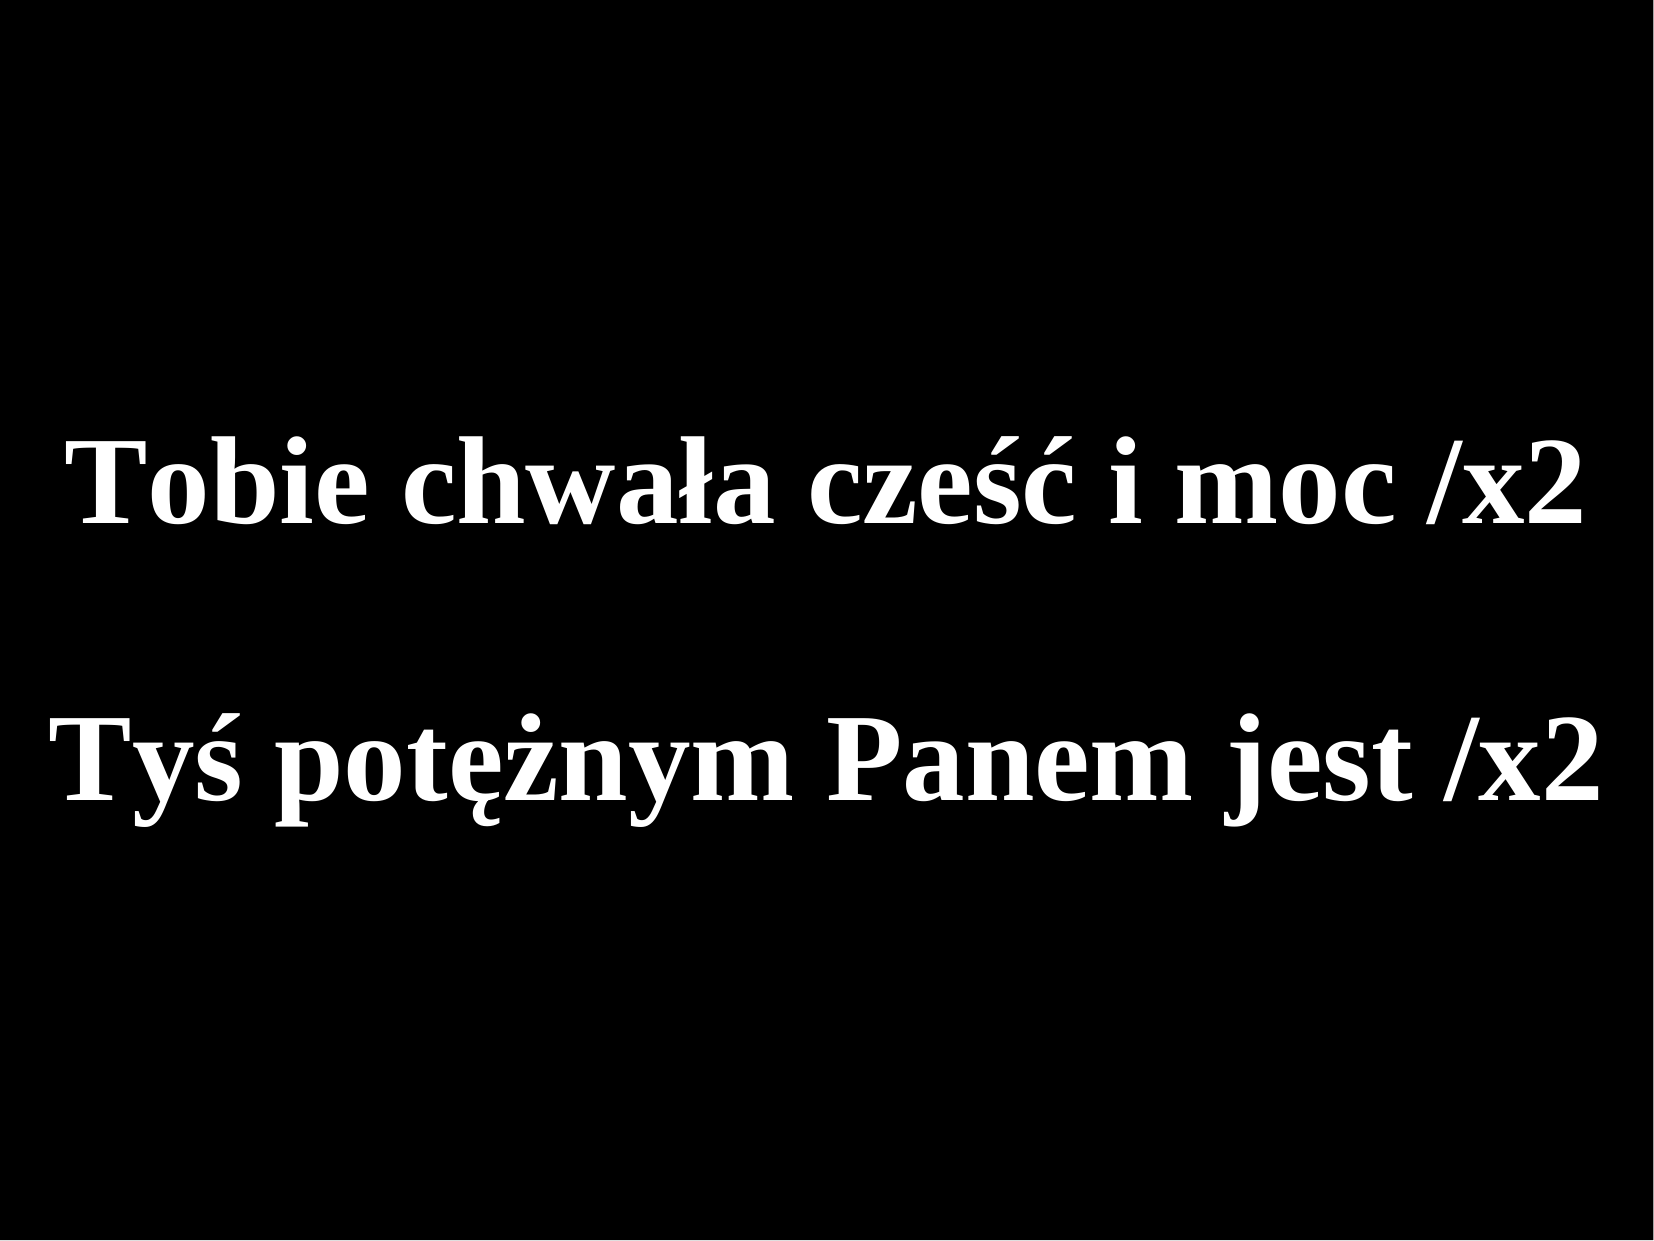

# Tobie chwała cześć i moc /x2 Tyś potężnym Panem jest /x2